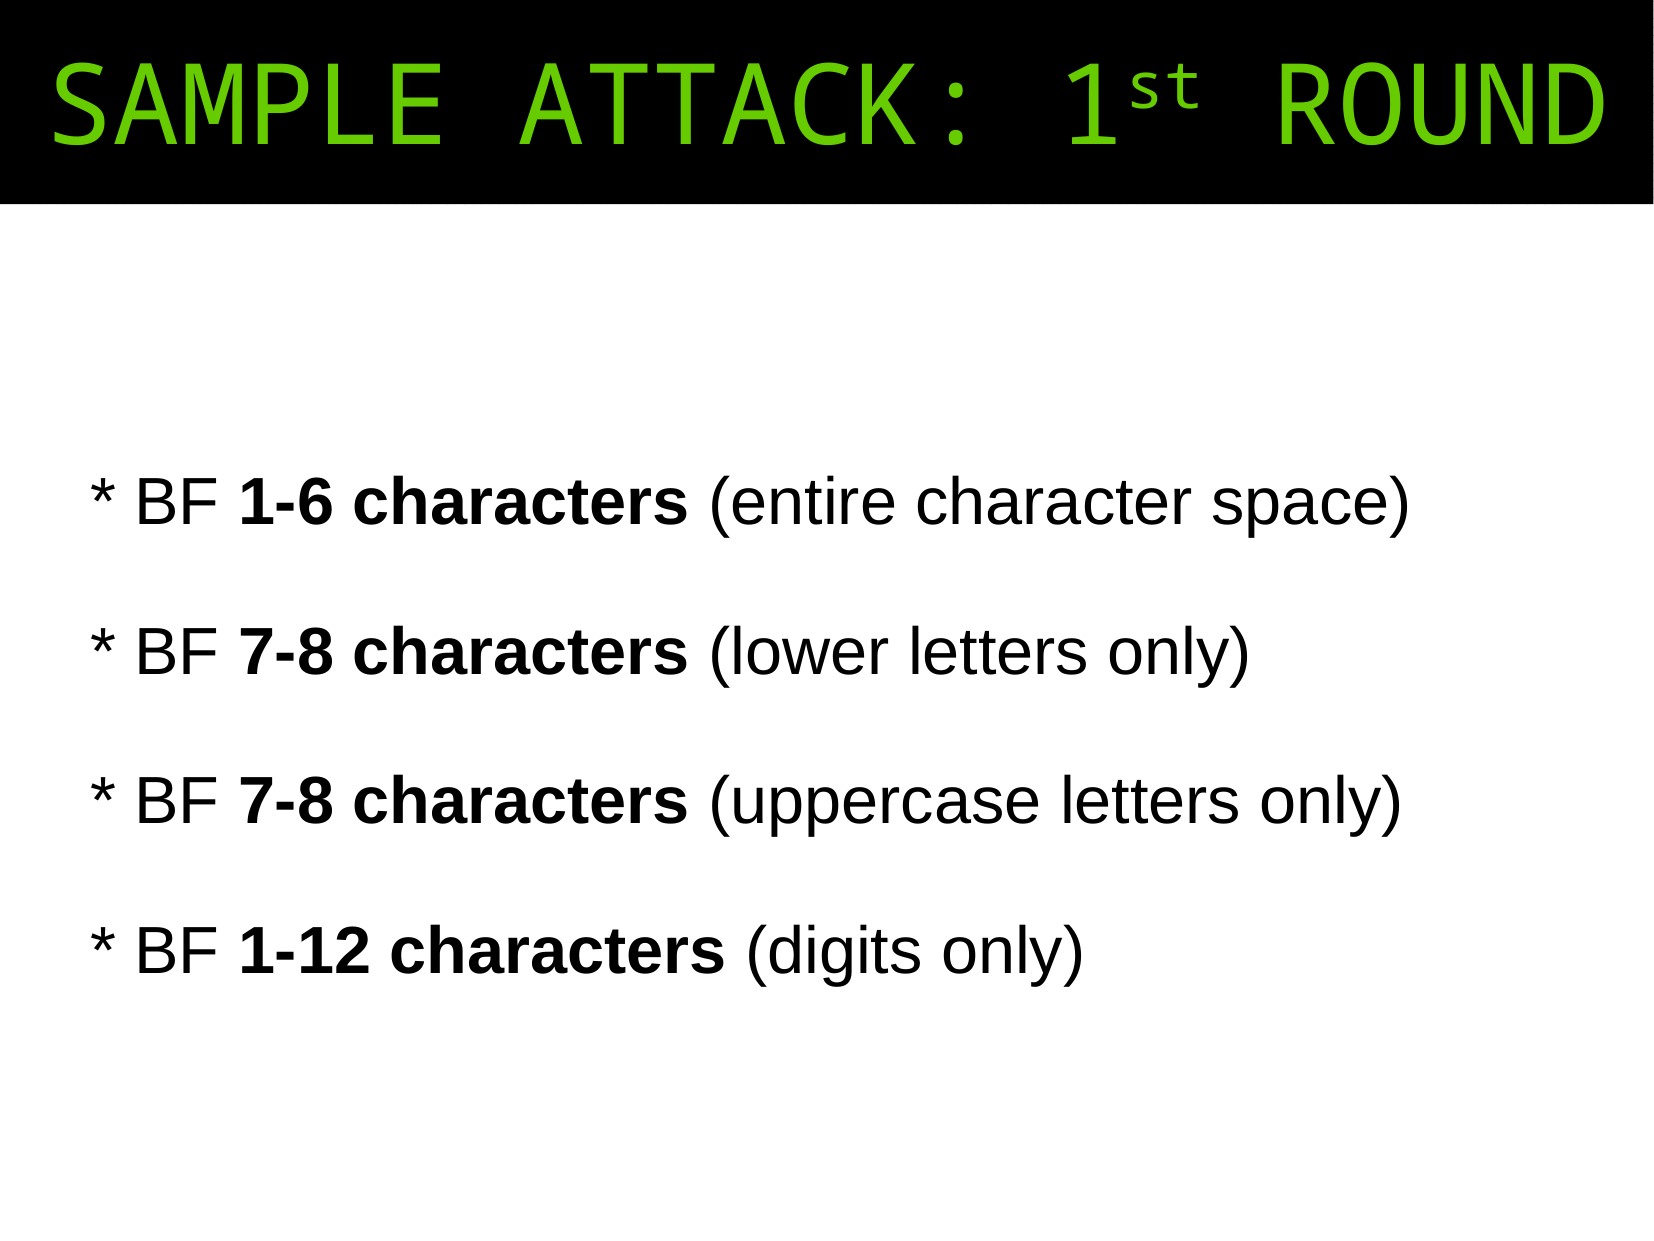

# SAMPLE ATTACK: 1st ROUND
* BF 1-6 characters (entire character space)
* BF 7-8 characters (lower letters only)
* BF 7-8 characters (uppercase letters only)
* BF 1-12 characters (digits only)